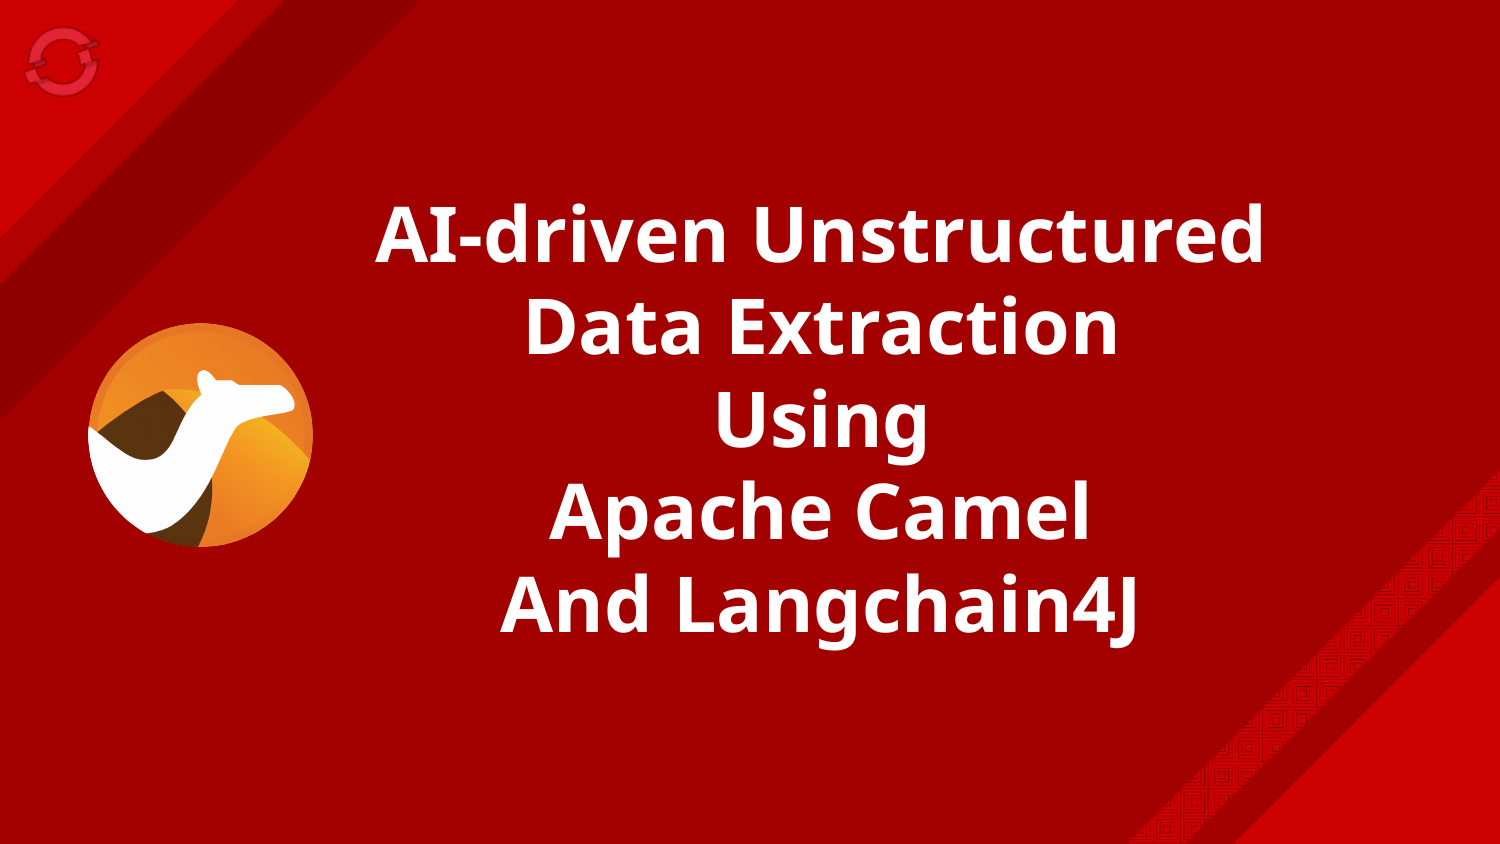

# AI-driven Unstructured Data Extraction Using Apache Camel And Langchain4J